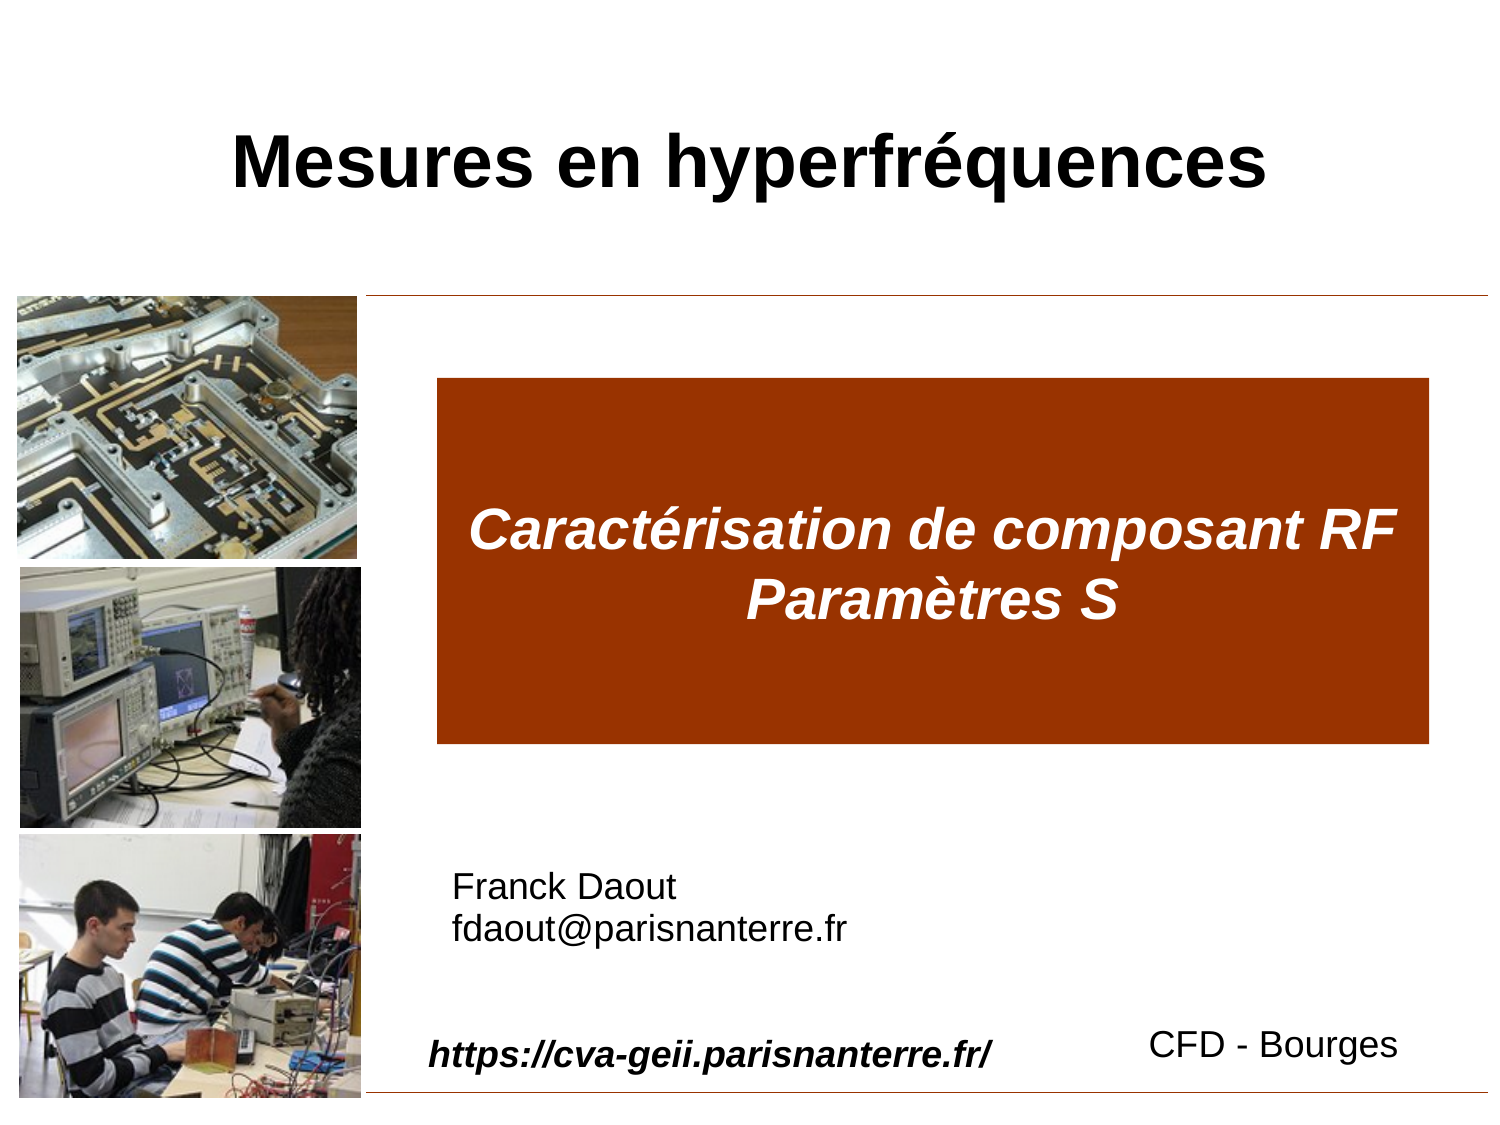

Mesures en hyperfréquences
Caractérisation de composant RF
Paramètres S
Franck Daout
fdaout@parisnanterre.fr
CFD - Bourges
https://cva-geii.parisnanterre.fr/